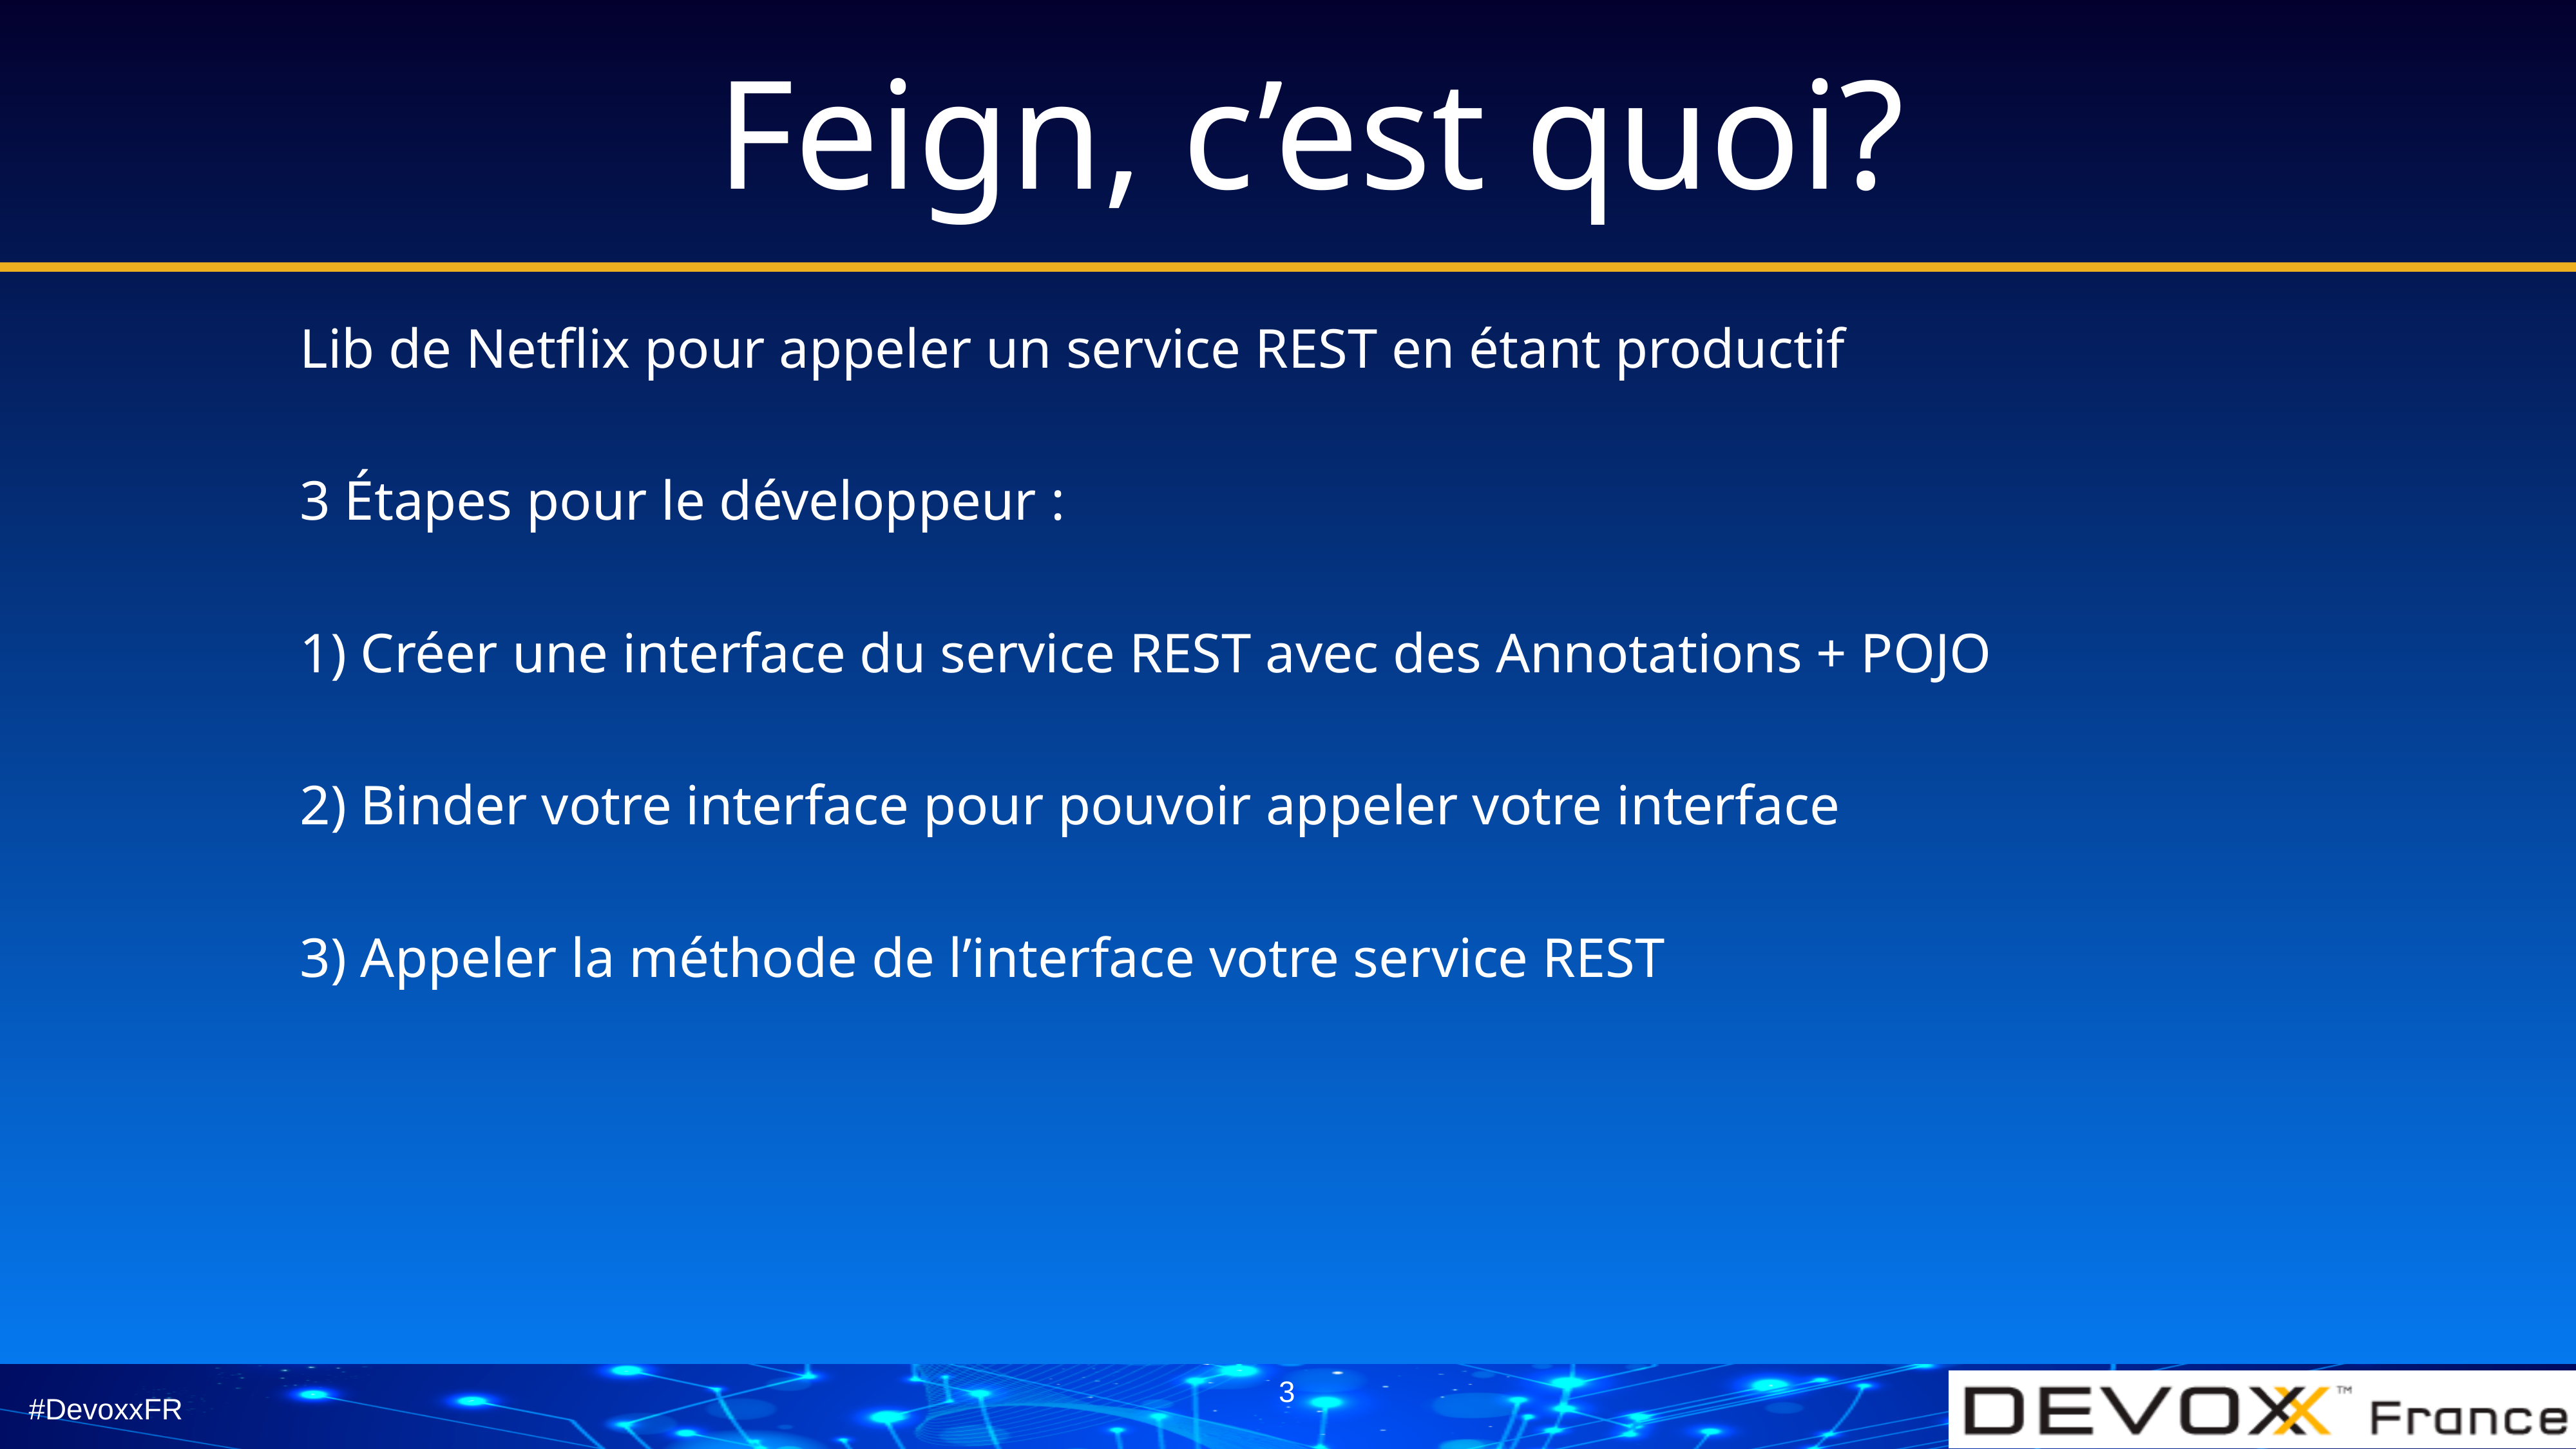

# Feign, c’est quoi?
Lib de Netflix pour appeler un service REST en étant productif
3 Étapes pour le développeur :
1) Créer une interface du service REST avec des Annotations + POJO
2) Binder votre interface pour pouvoir appeler votre interface
3) Appeler la méthode de l’interface votre service REST
3